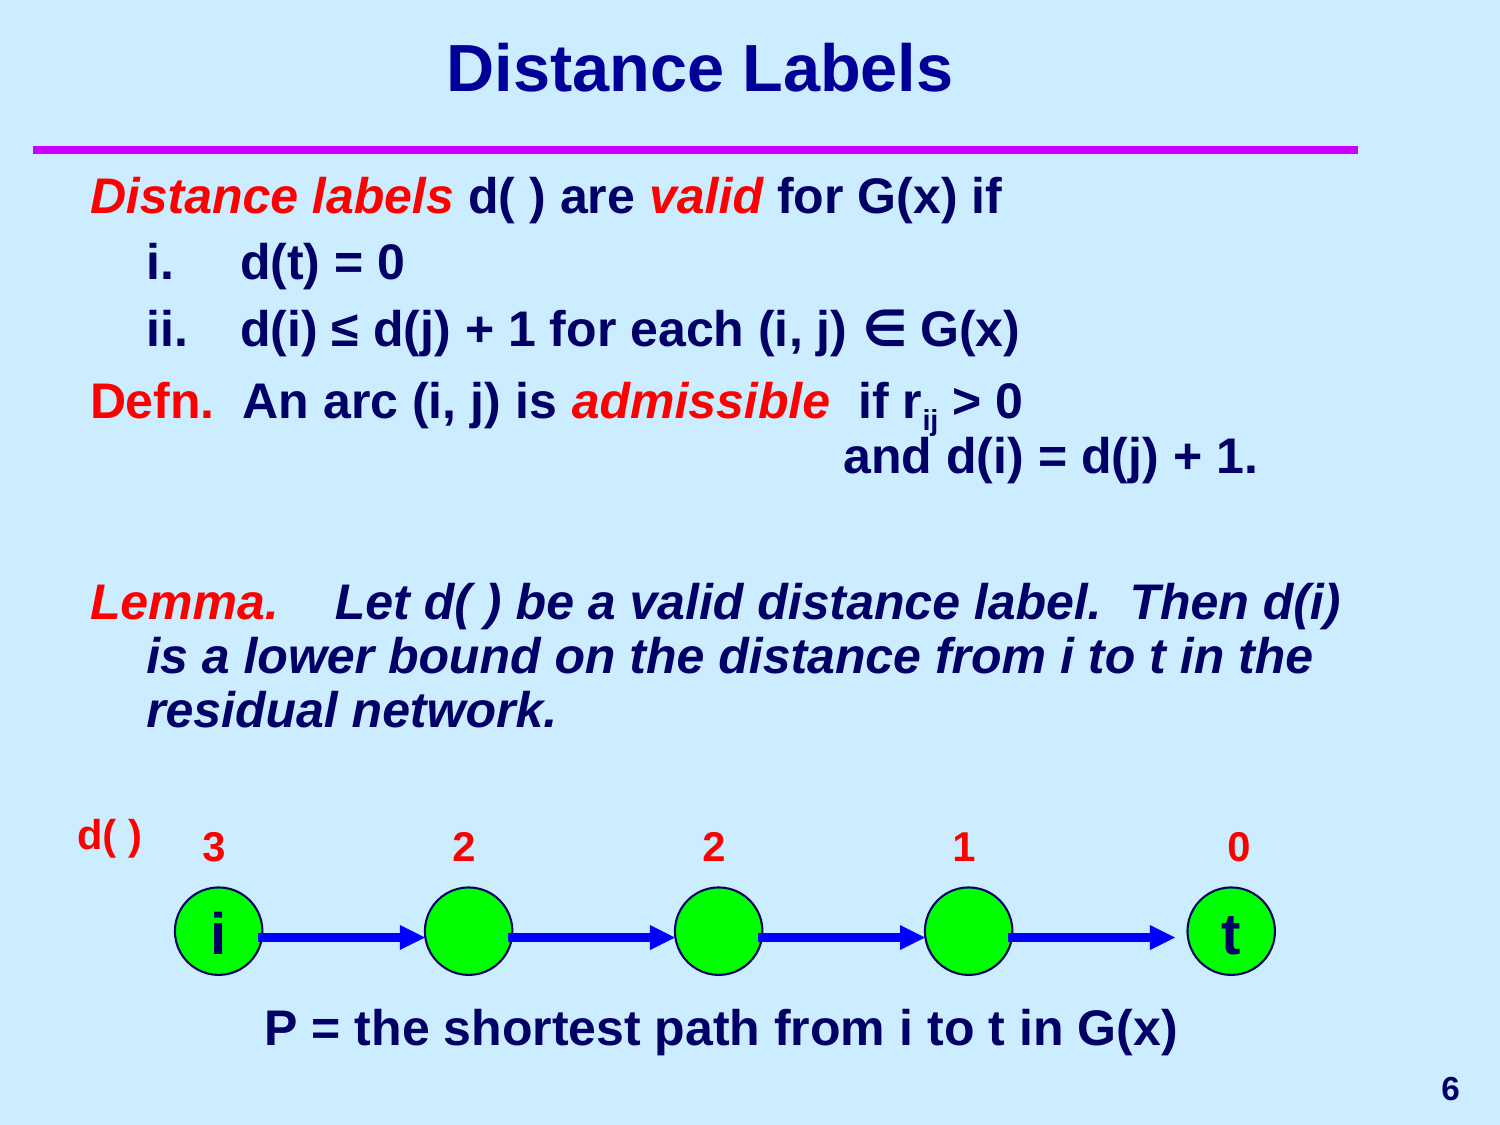

# Distance Labels
Distance labels d( ) are valid for G(x) if
	i. 	d(t) = 0
	ii. 	d(i) ≤ d(j) + 1 for each (i, j) ∈ G(x)
Defn. An arc (i, j) is admissible if rij > 0
 and d(i) = d(j) + 1.
Lemma. Let d( ) be a valid distance label. Then d(i) is a lower bound on the distance from i to t in the residual network.
d( )
4
3
3
2
2
1
0
i
t
P = the shortest path from i to t in G(x)